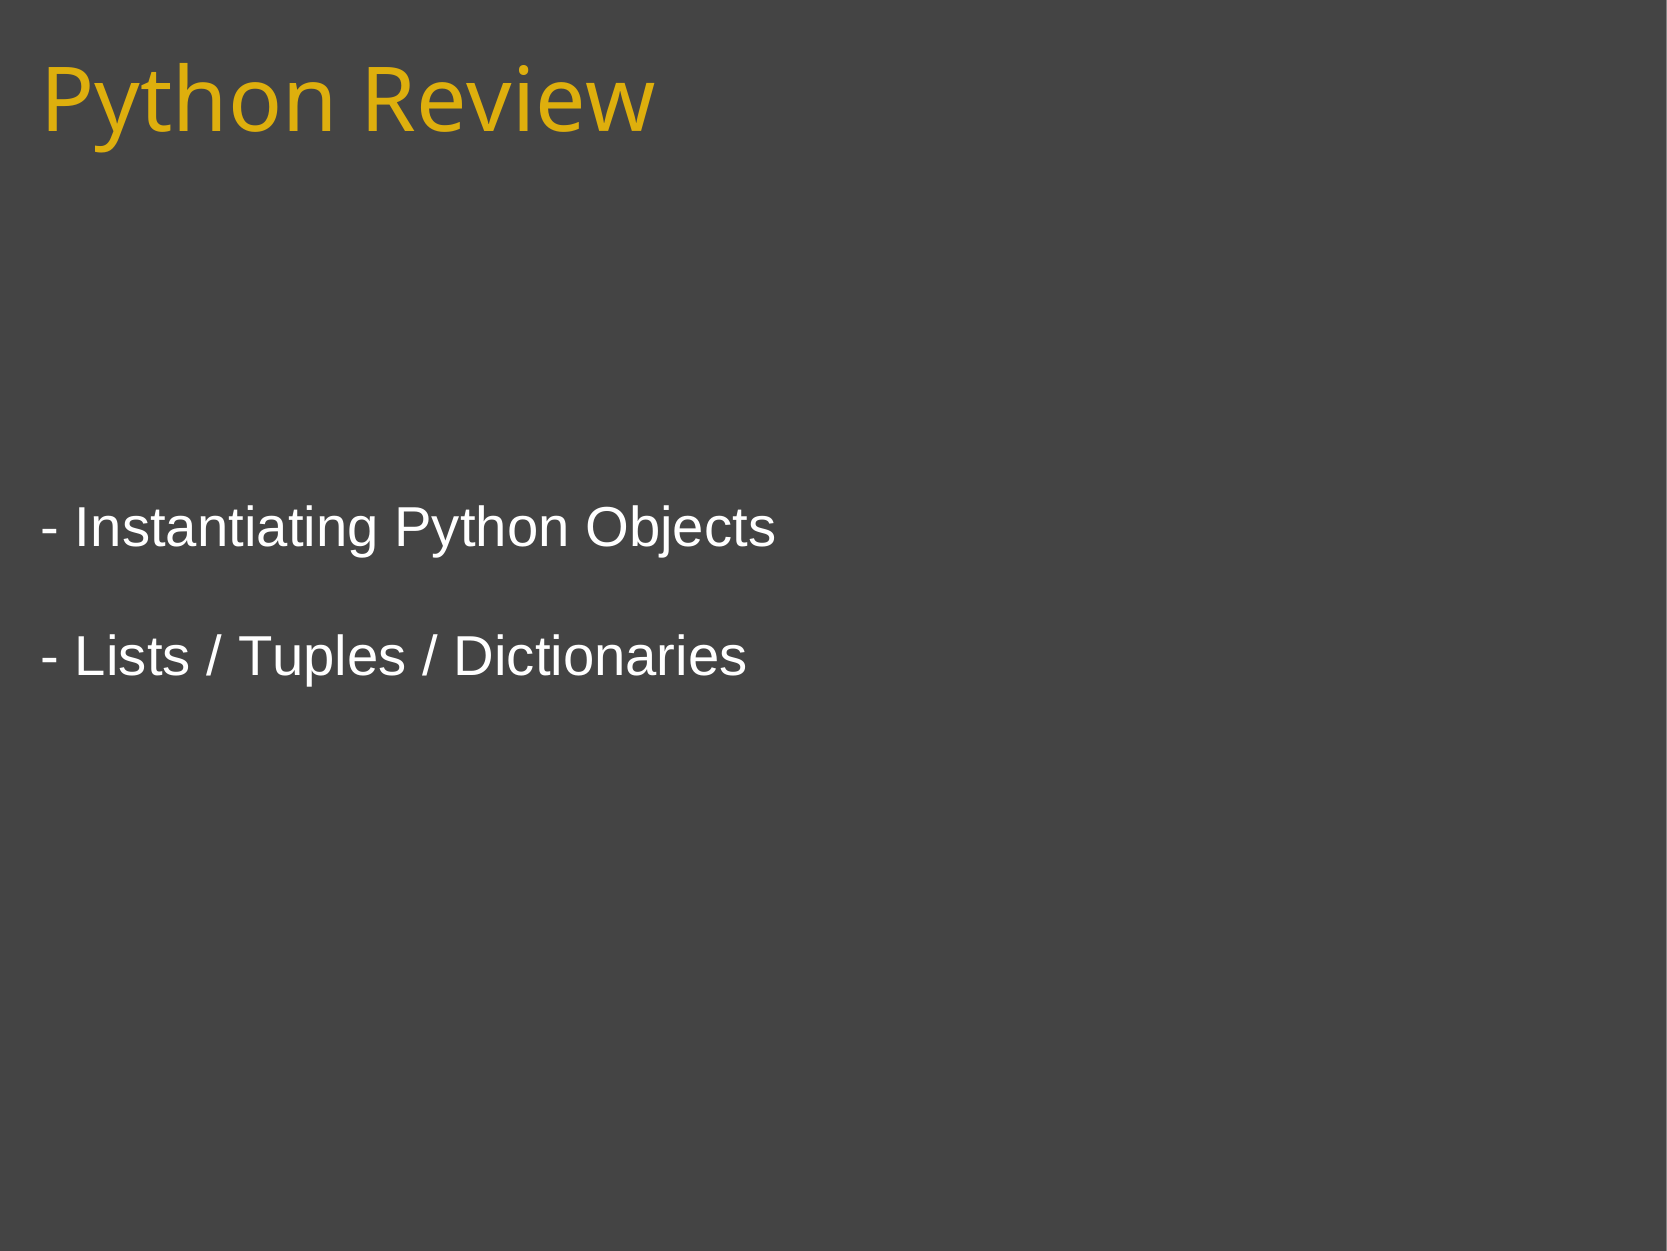

# Python Review
- Instantiating Python Objects
- Lists / Tuples / Dictionaries